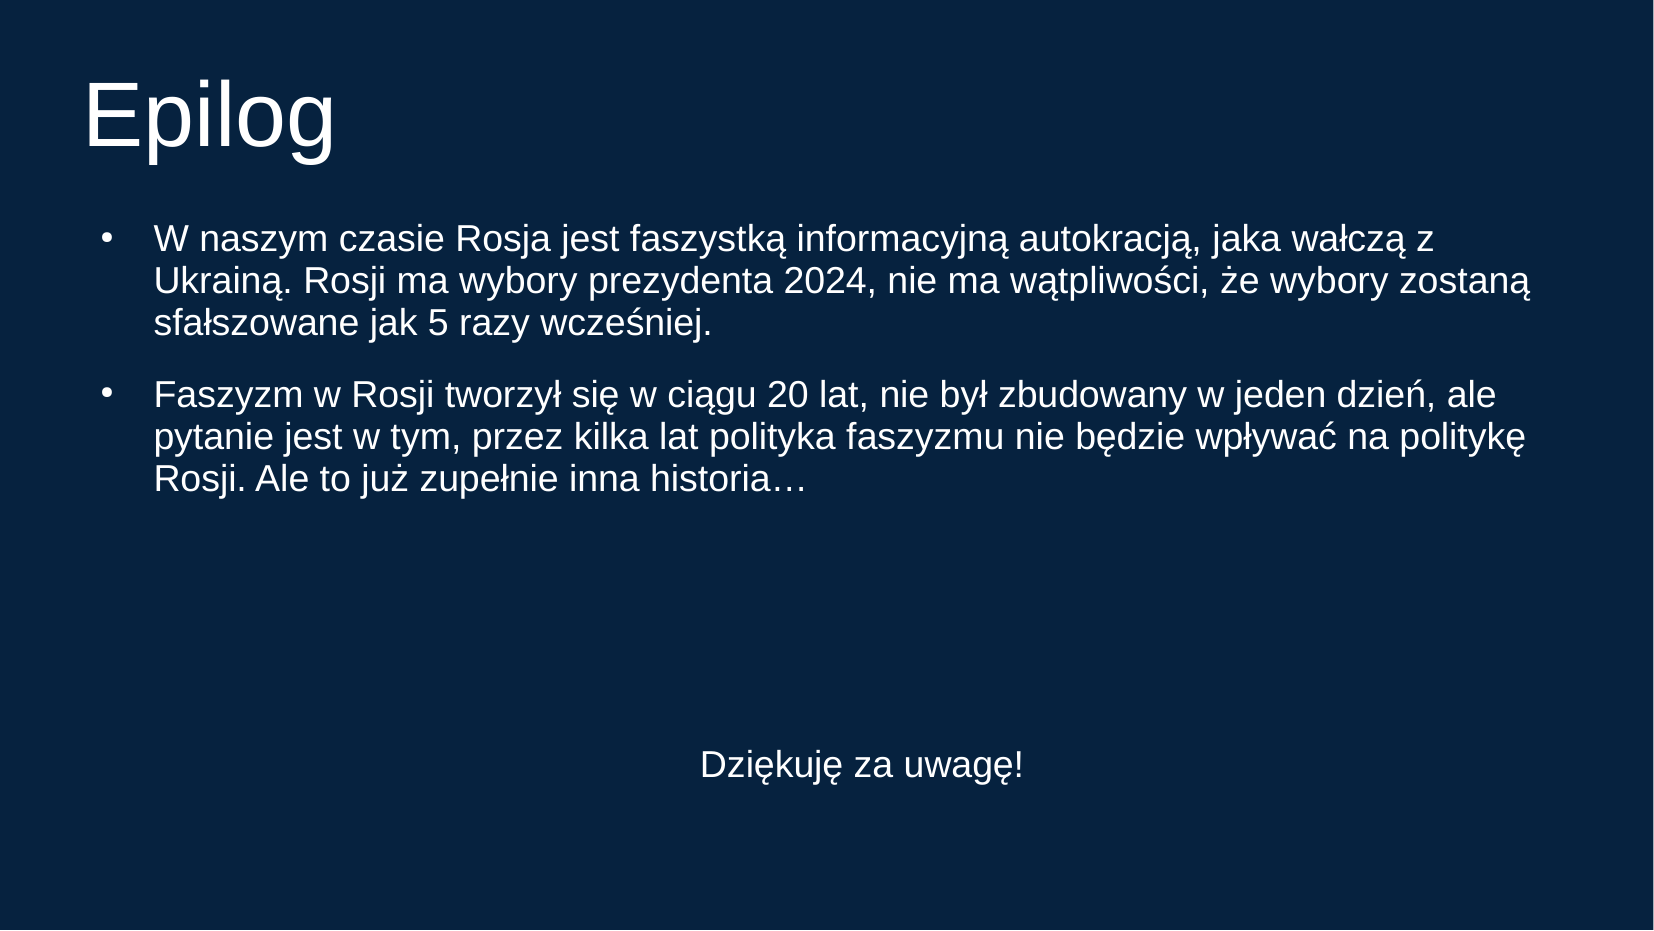

# Epilog
W naszym czasie Rosja jest faszystką informacyjną autokracją, jaka wałczą z Ukrainą. Rosji ma wybory prezydenta 2024, nie ma wątpliwości, że wybory zostaną sfałszowane jak 5 razy wcześniej.
Faszyzm w Rosji tworzył się w ciągu 20 lat, nie był zbudowany w jeden dzień, ale pytanie jest w tym, przez kilka lat polityka faszyzmu nie będzie wpływać na politykę Rosji. Ale to już zupełnie inna historia…
Dziękuję za uwagę!